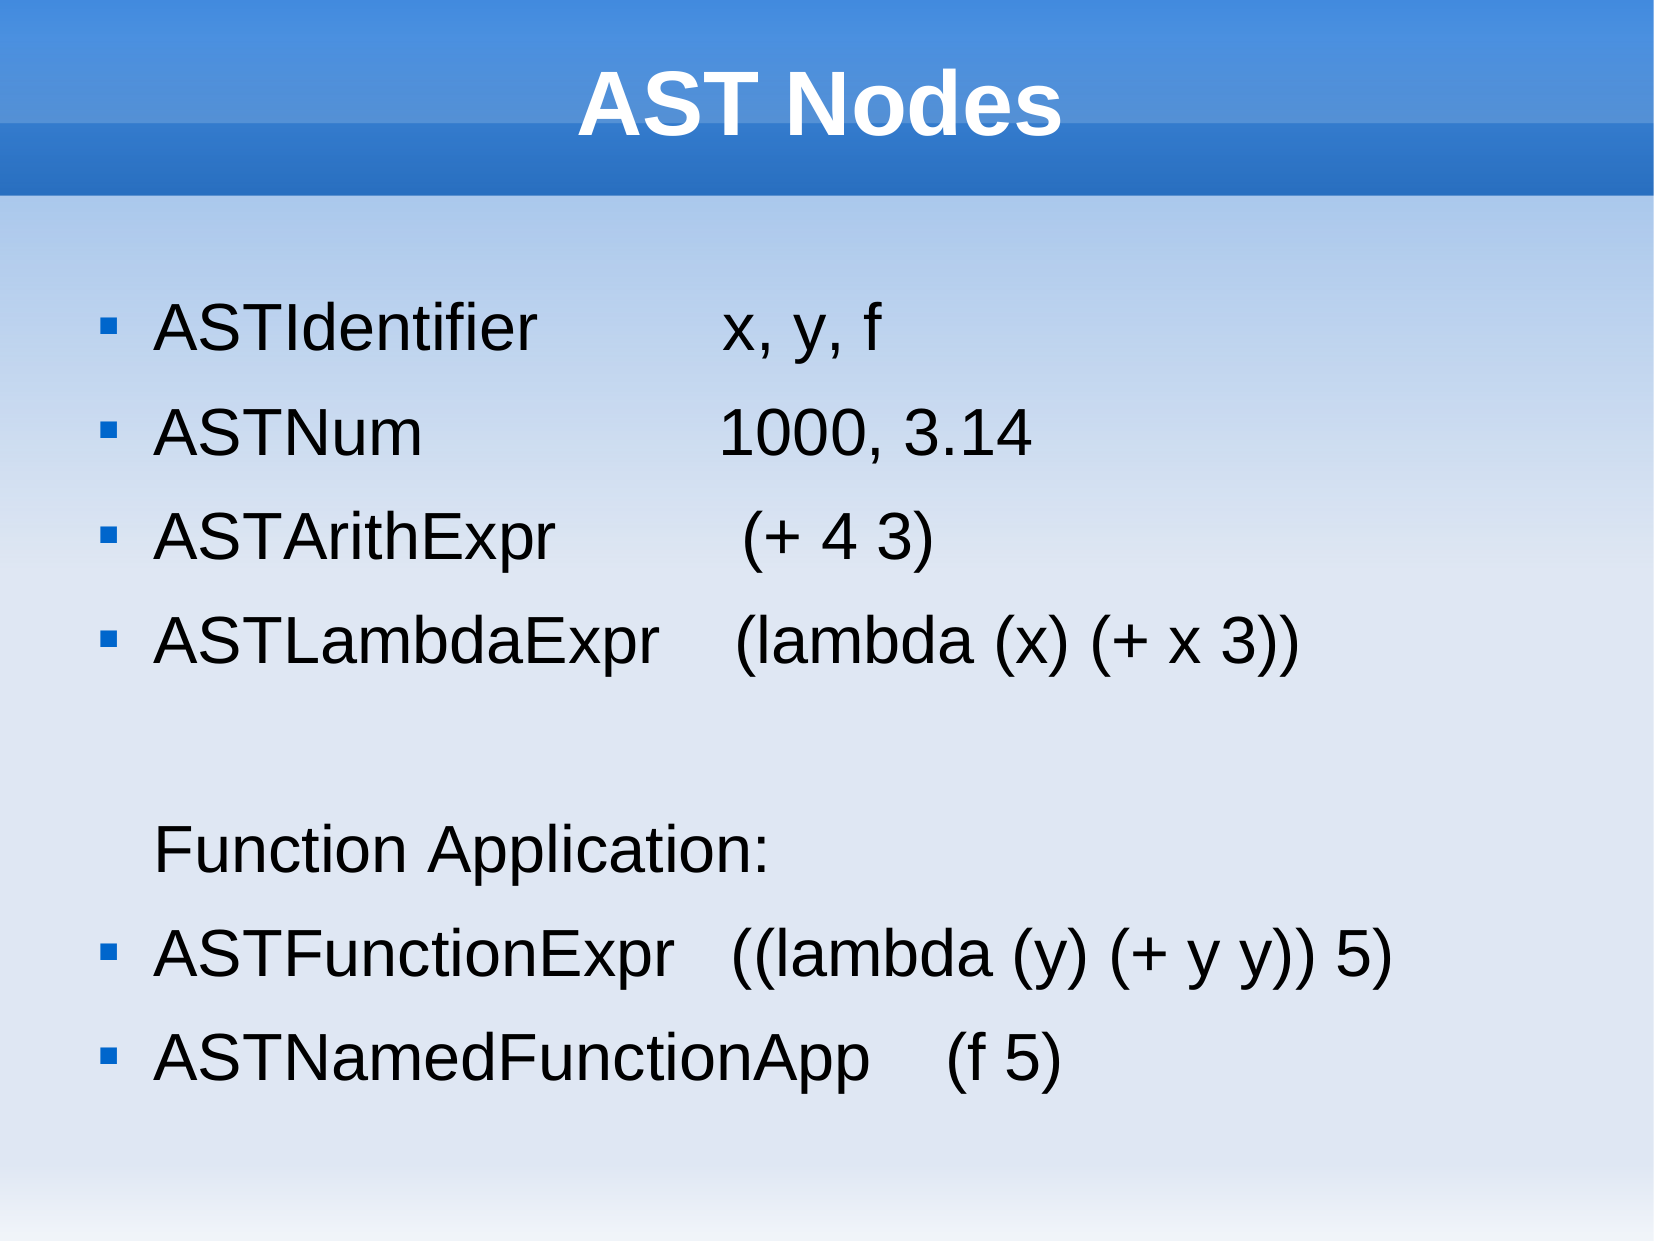

# AST Nodes
ASTIdentifier x, y, f
ASTNum 1000, 3.14
ASTArithExpr (+ 4 3)
ASTLambdaExpr (lambda (x) (+ x 3))
Function Application:
ASTFunctionExpr ((lambda (y) (+ y y)) 5)
ASTNamedFunctionApp (f 5)